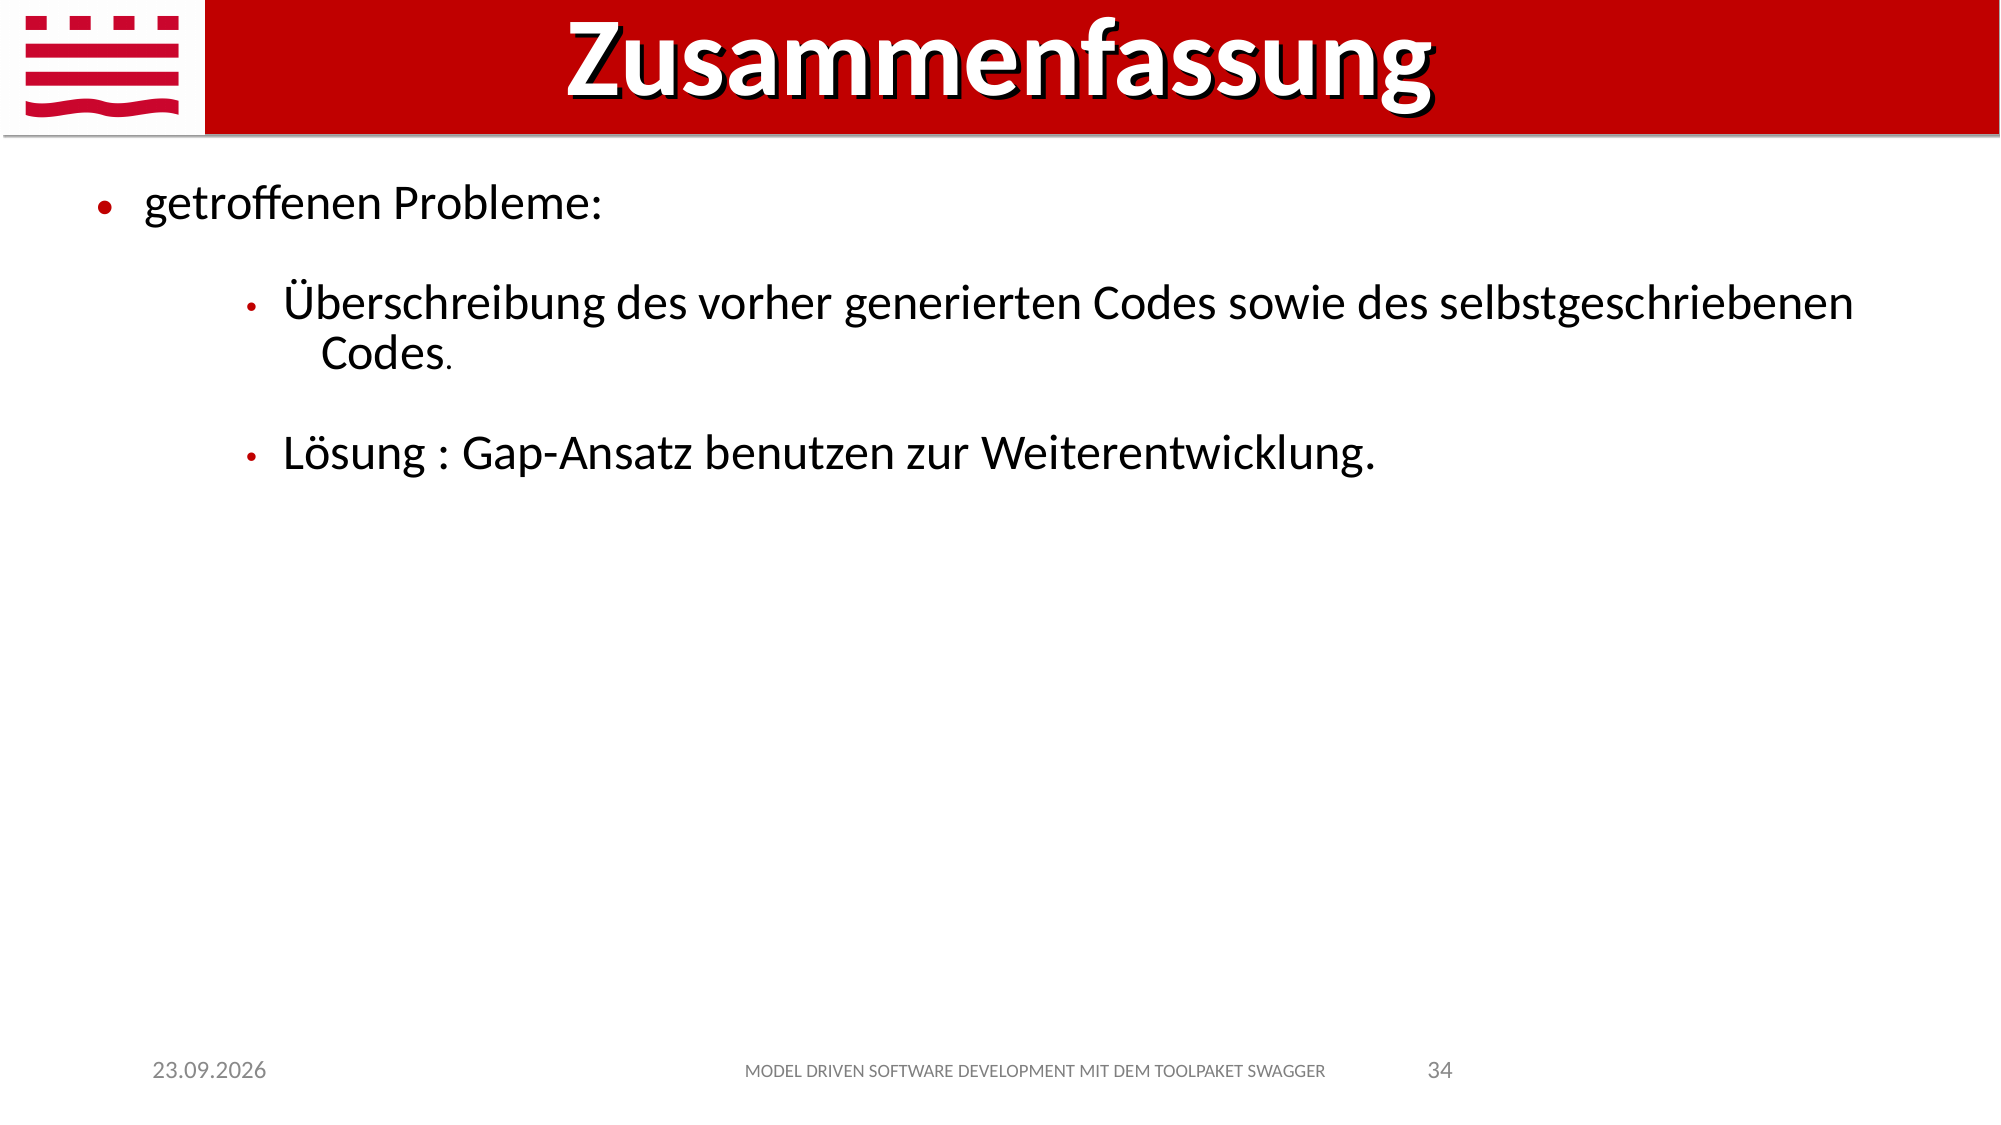

Zusammenfassung
# getroffenen Probleme:
Überschreibung des vorher generierten Codes sowie des selbstgeschriebenen Codes.
Lösung : Gap-Ansatz benutzen zur Weiterentwicklung.
MODEL DRIVEN SOFTWARE DEVELOPMENT MIT DEM TOOLPAKET SWAGGER